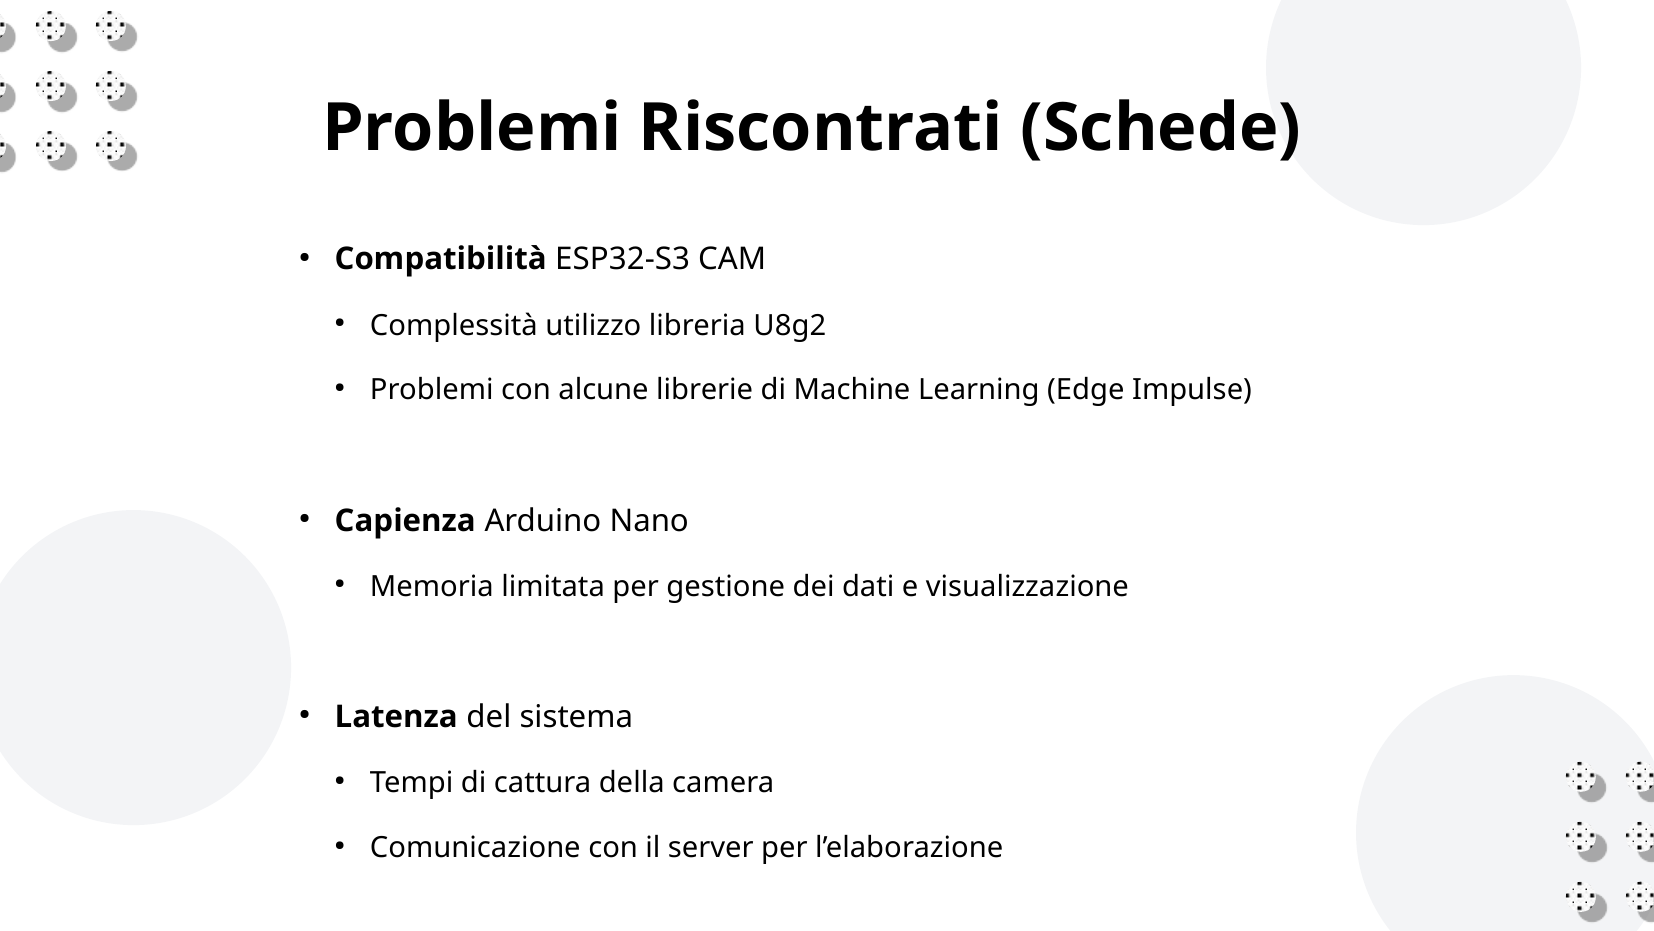

# Problemi Riscontrati (Schede)
Compatibilità ESP32-S3 CAM
Complessità utilizzo libreria U8g2
Problemi con alcune librerie di Machine Learning (Edge Impulse)
Capienza Arduino Nano
Memoria limitata per gestione dei dati e visualizzazione
Latenza del sistema
Tempi di cattura della camera
Comunicazione con il server per l’elaborazione